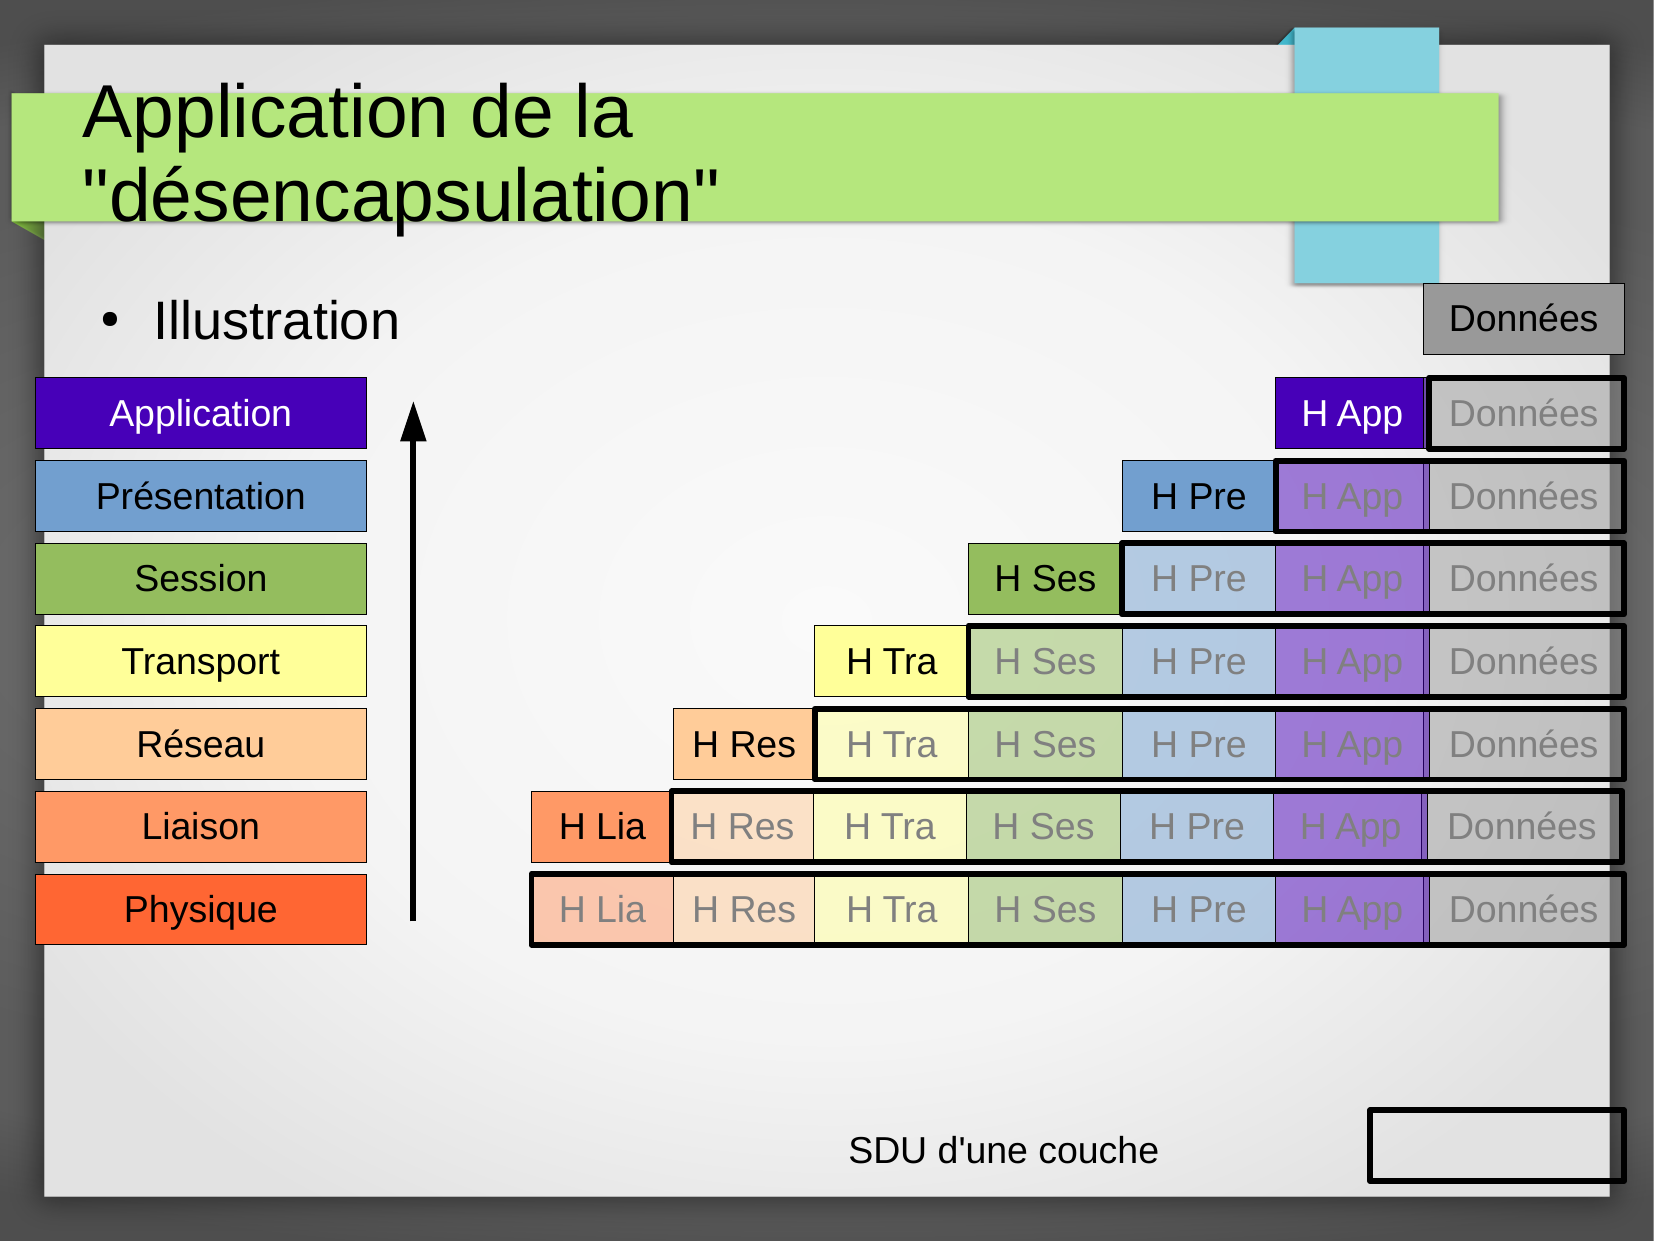

# Application de la "désencapsulation"
Données
Illustration
Application
H App
Données
Présentation
H Pre
H App
Données
Session
H Ses
H Pre
H App
Données
Transport
H Tra
H Ses
H Pre
H App
Données
Réseau
H Res
H Tra
H Ses
H Pre
H App
Données
Liaison
H Lia
H Res
H Tra
H Ses
H Pre
H App
Données
Physique
H Lia
H Res
H Tra
H Ses
H Pre
H App
Données
SDU d'une couche